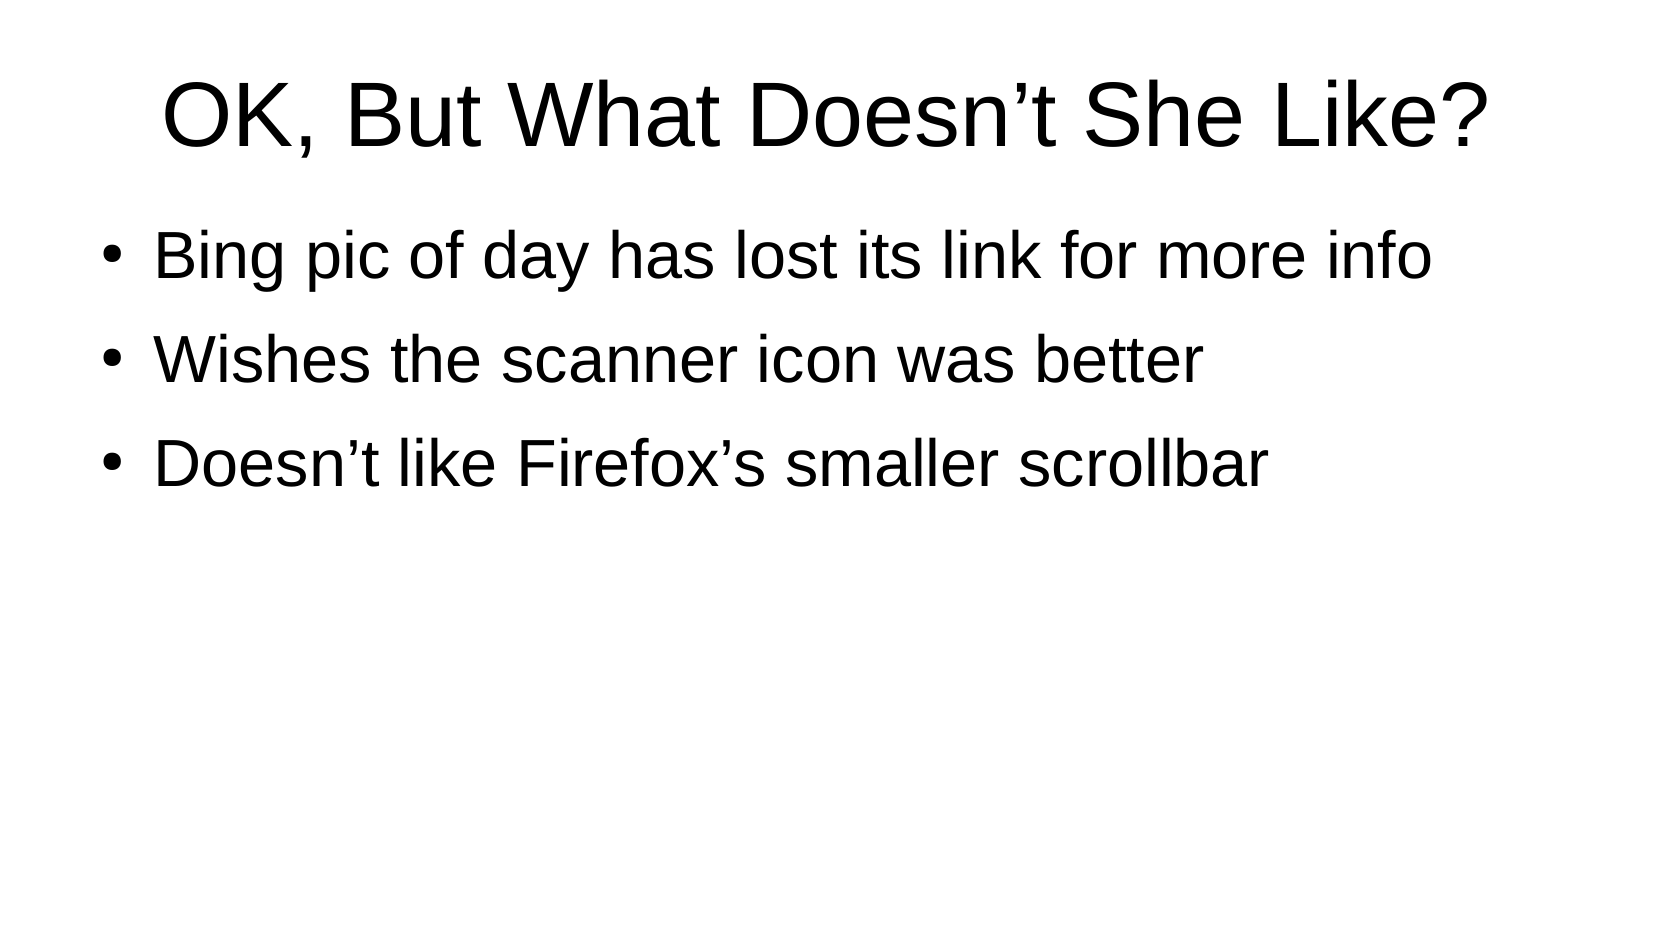

# OK, But What Doesn’t She Like?
Bing pic of day has lost its link for more info
Wishes the scanner icon was better
Doesn’t like Firefox’s smaller scrollbar